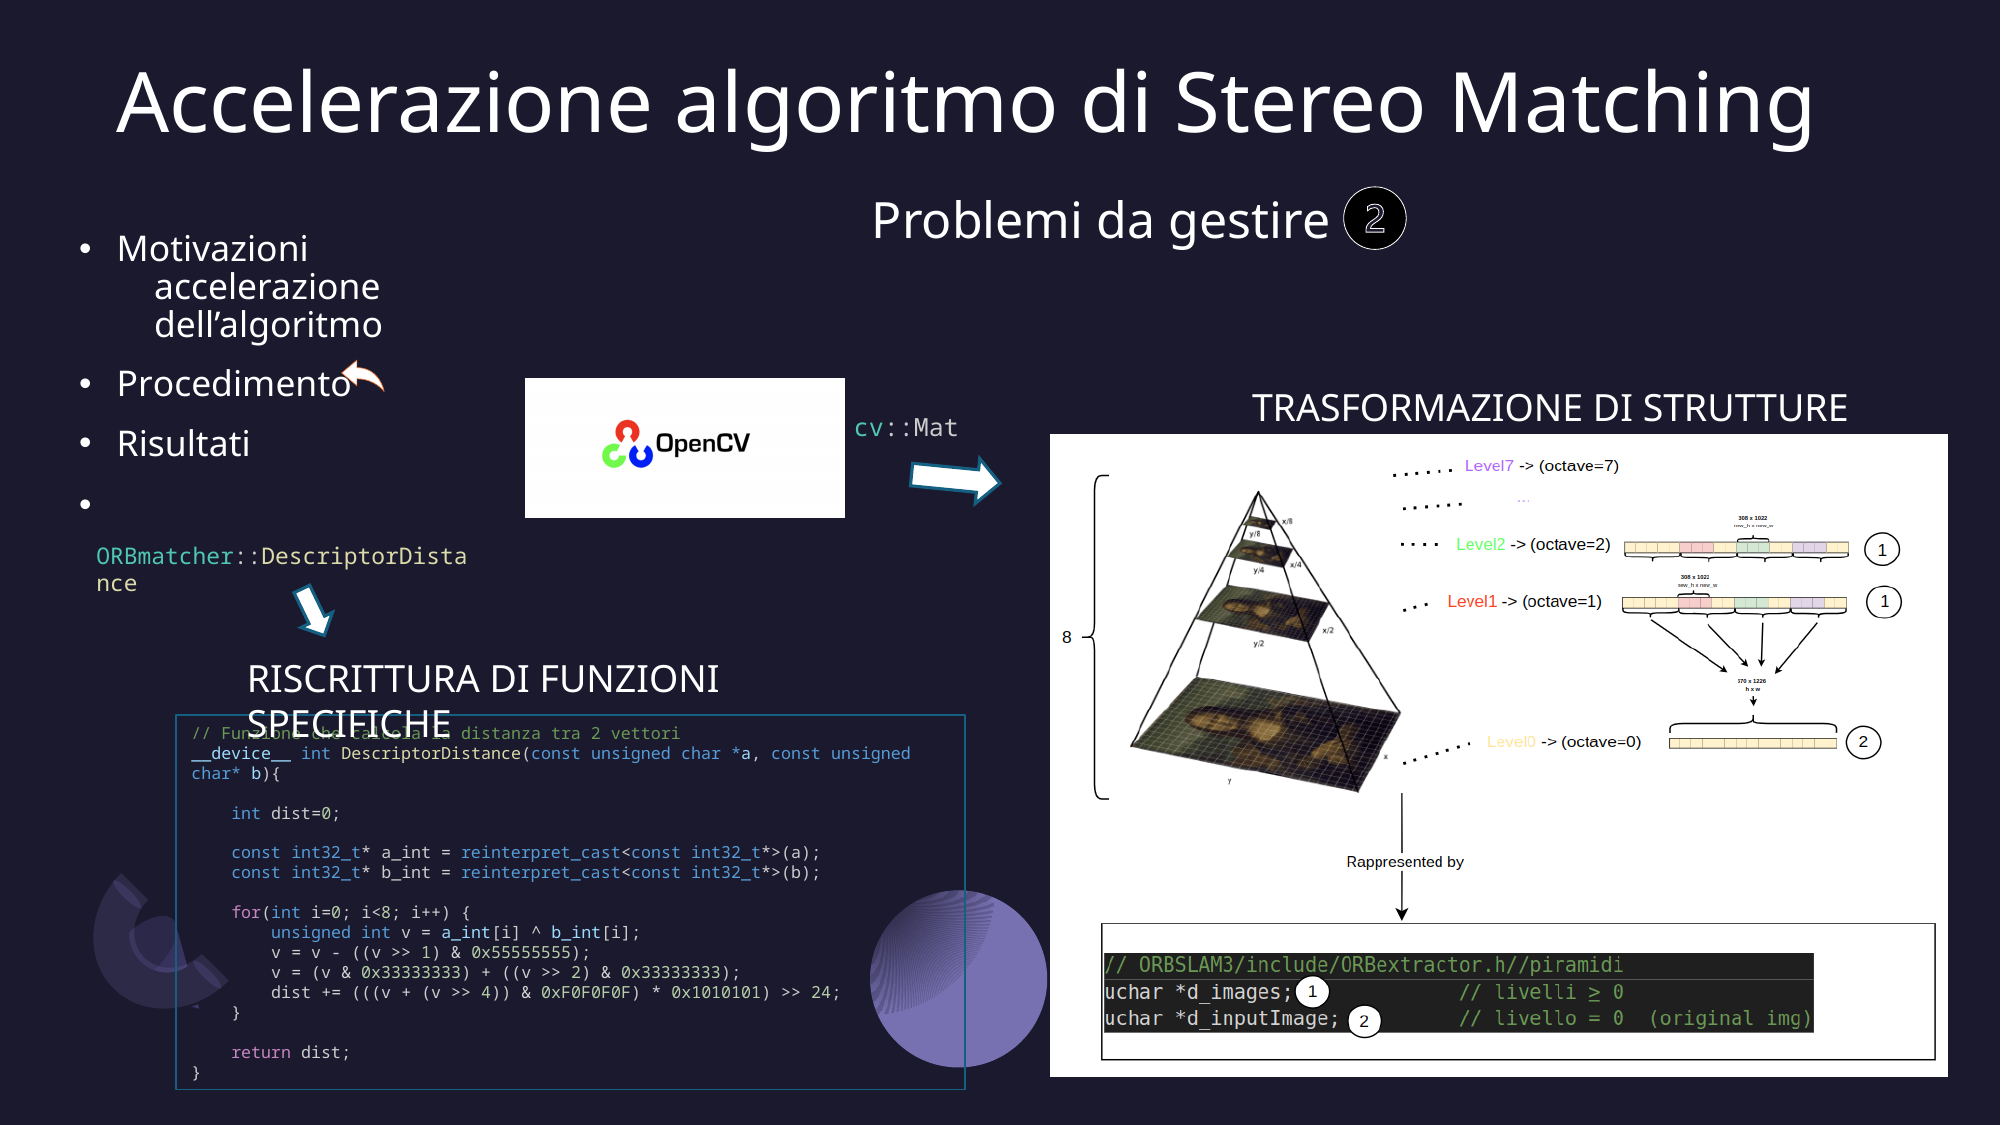

Accelerazione algoritmo di Stereo Matching
Problemi da gestire
Motivazioni accelerazione dell’algoritmo
Procedimento
Risultati
TRASFORMAZIONE DI STRUTTURE DATI
cv::Mat
ORBmatcher::DescriptorDistance
RISCRITTURA DI FUNZIONI SPECIFICHE
// Funzione che calcola la distanza tra 2 vettori
__device__ int DescriptorDistance(const unsigned char *a, const unsigned char* b){
    int dist=0;
    const int32_t* a_int = reinterpret_cast<const int32_t*>(a);
    const int32_t* b_int = reinterpret_cast<const int32_t*>(b);
    for(int i=0; i<8; i++) {
        unsigned int v = a_int[i] ^ b_int[i];
        v = v - ((v >> 1) & 0x55555555);
        v = (v & 0x33333333) + ((v >> 2) & 0x33333333);
        dist += (((v + (v >> 4)) & 0xF0F0F0F) * 0x1010101) >> 24;
    }
    return dist;
}